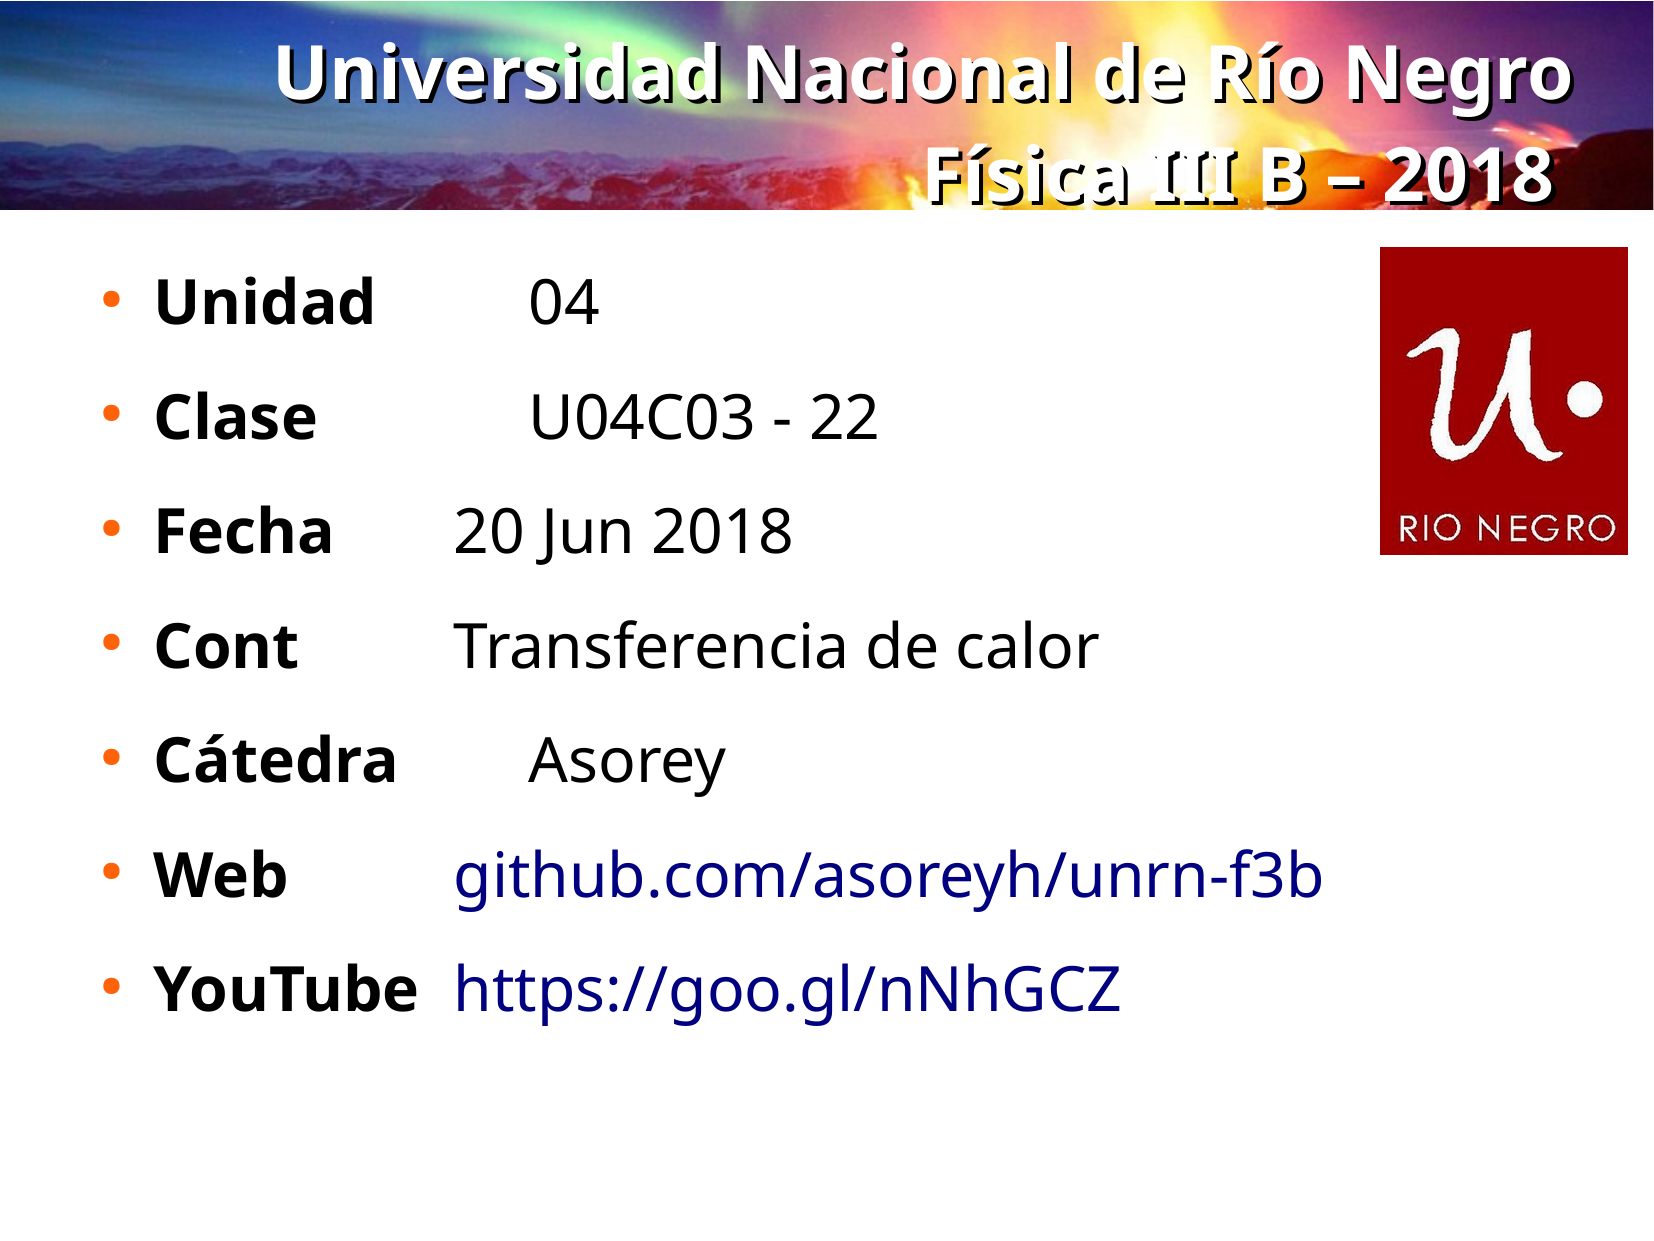

# Universidad Nacional de Río Negro Física III B – 2018
Unidad 		04
Clase			U04C03 - 22
Fecha		20 Jun 2018
Cont			Transferencia de calor
Cátedra		Asorey
Web			github.com/asoreyh/unrn-f3b
YouTube	https://goo.gl/nNhGCZ